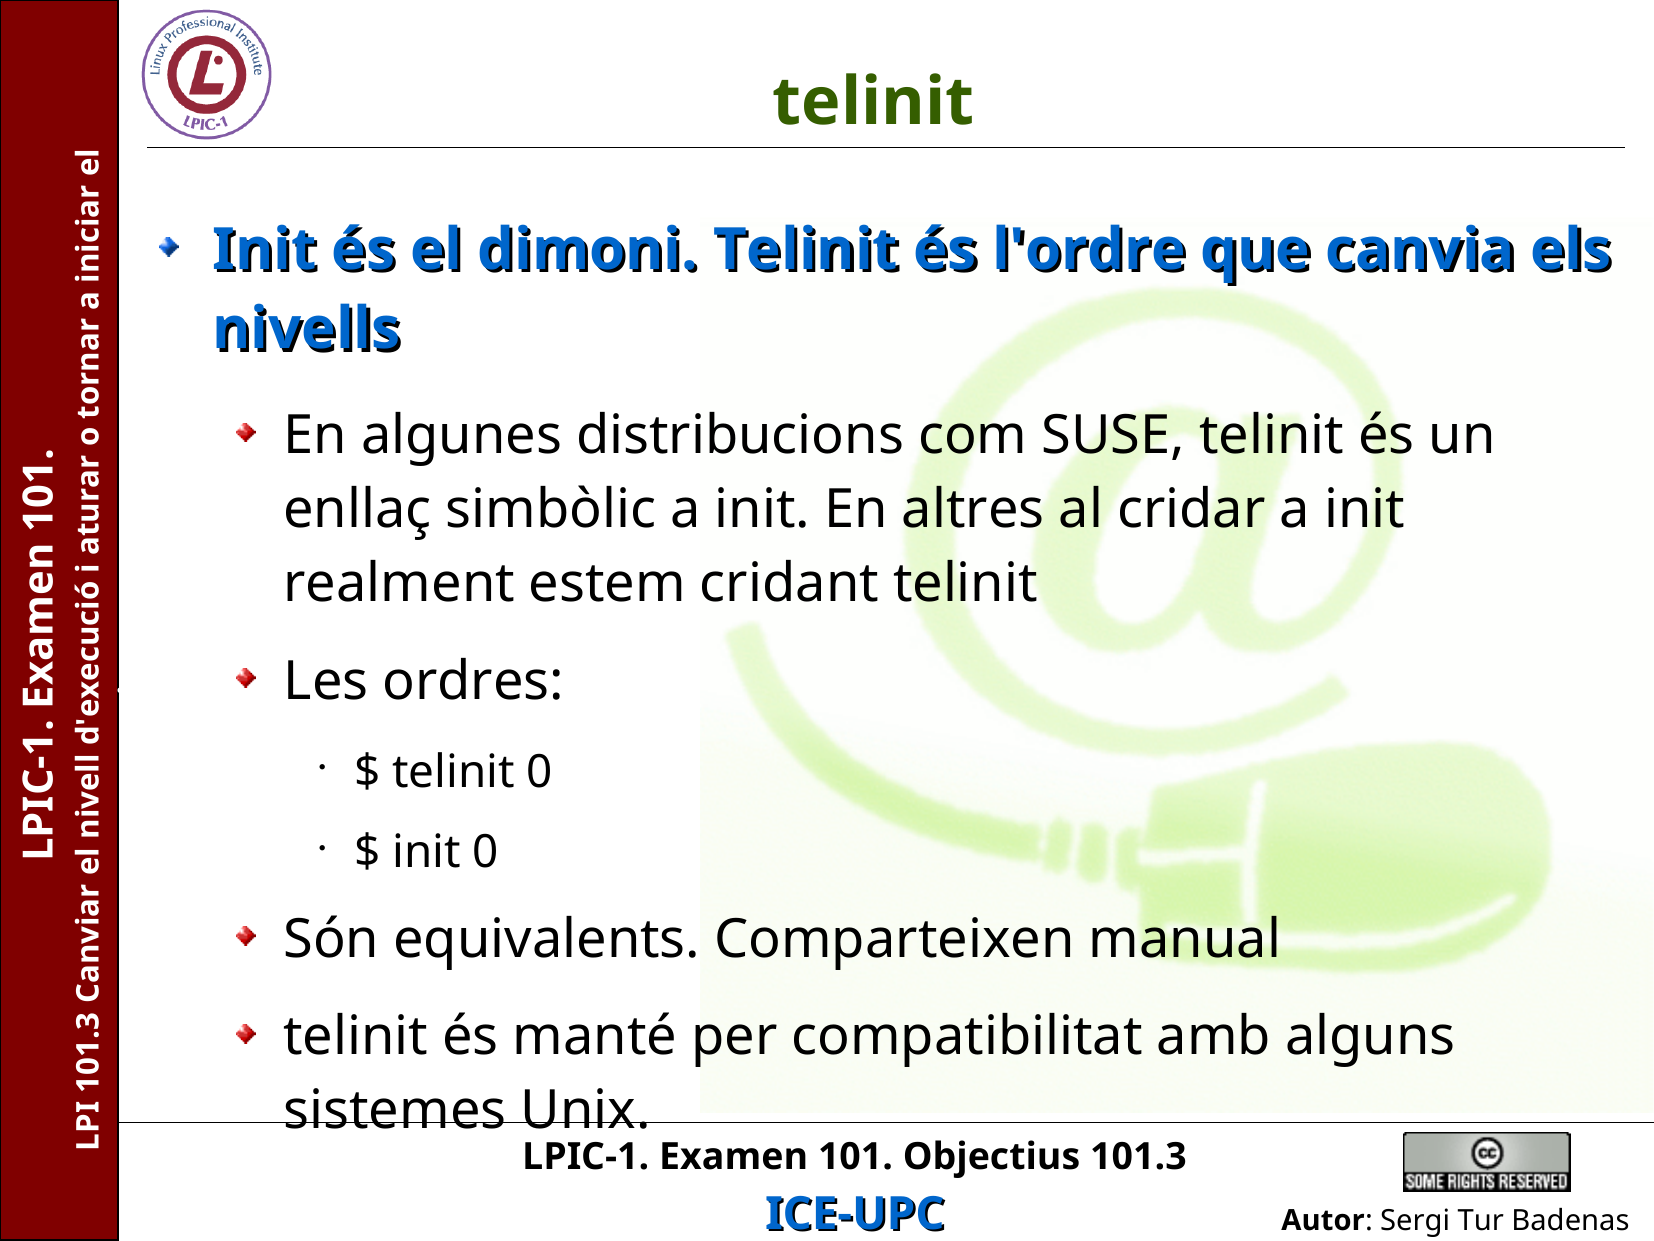

# telinit
Init és el dimoni. Telinit és l'ordre que canvia els nivells
En algunes distribucions com SUSE, telinit és un enllaç simbòlic a init. En altres al cridar a init realment estem cridant telinit
Les ordres:
$ telinit 0
$ init 0
Són equivalents. Comparteixen manual
telinit és manté per compatibilitat amb alguns sistemes Unix.